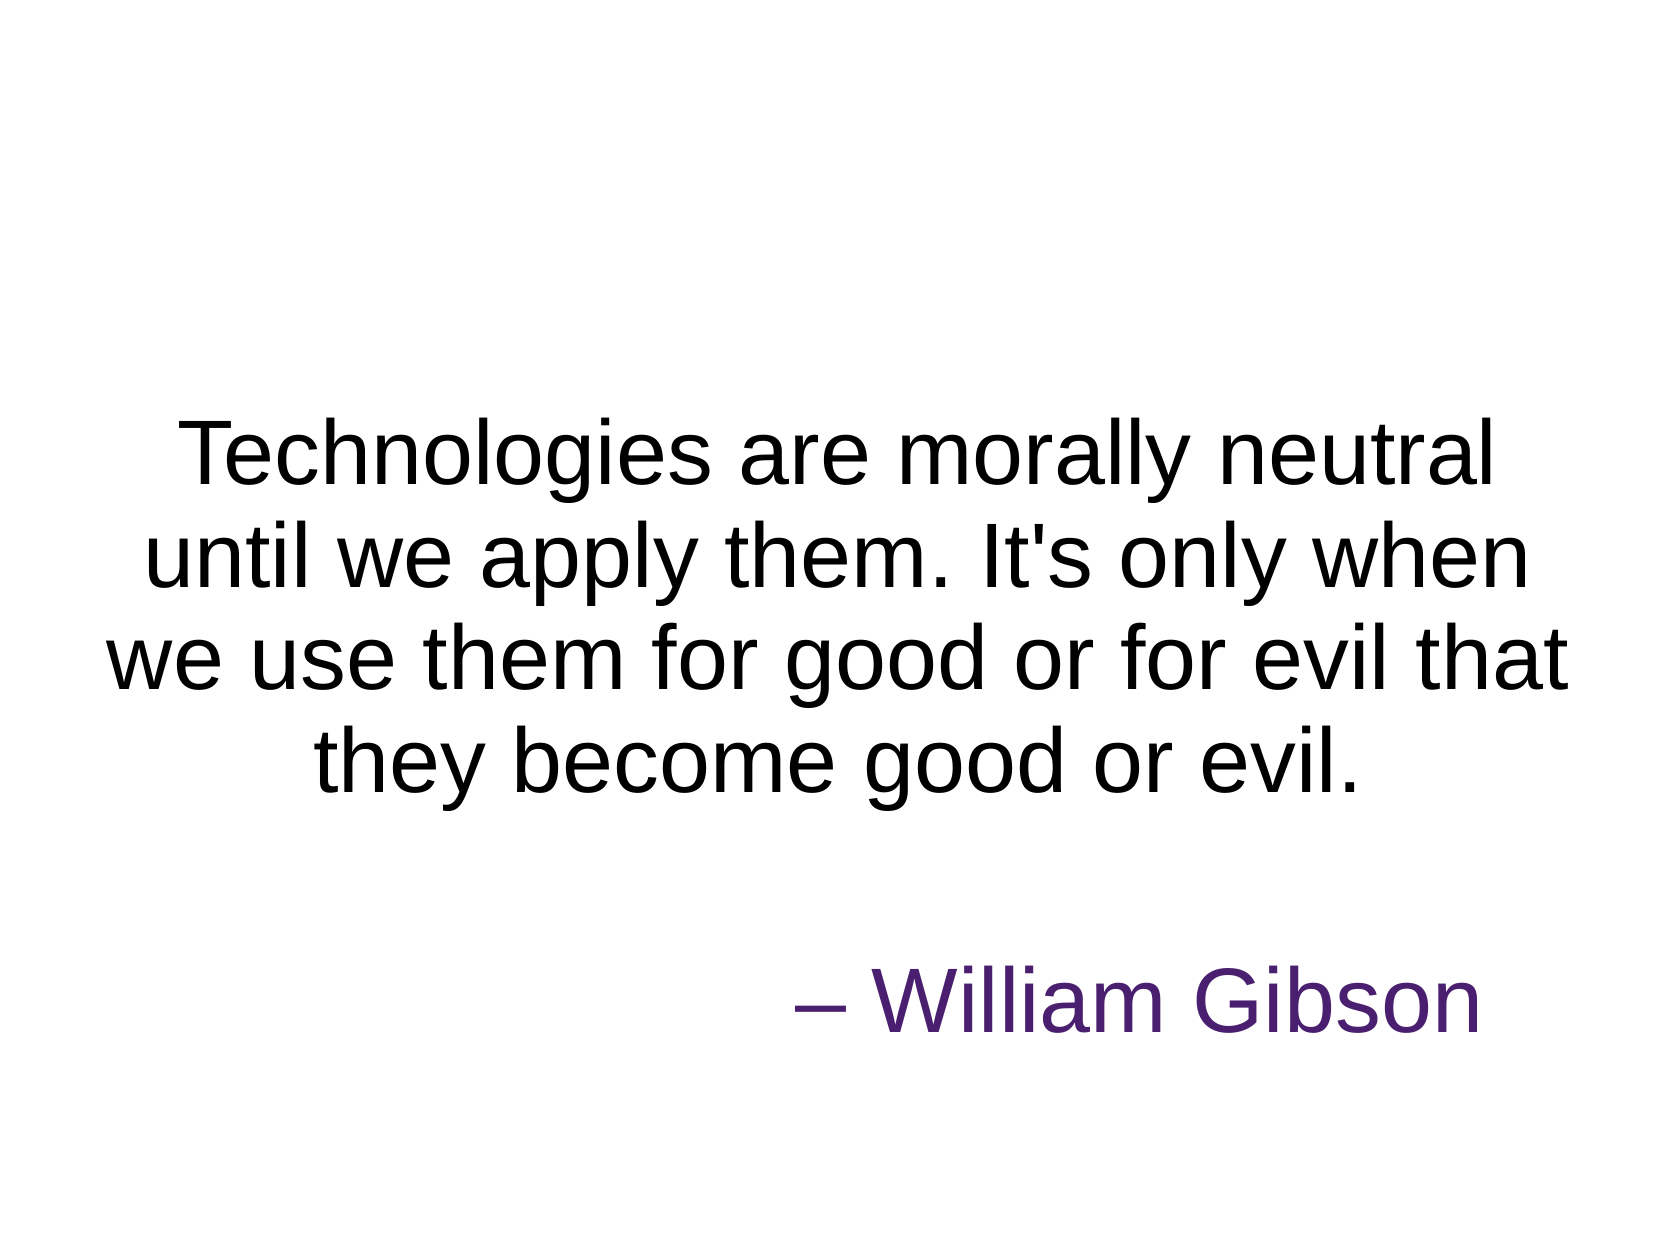

# Technologies are morally neutral until we apply them. It's only when we use them for good or for evil that they become good or evil.
– William Gibson